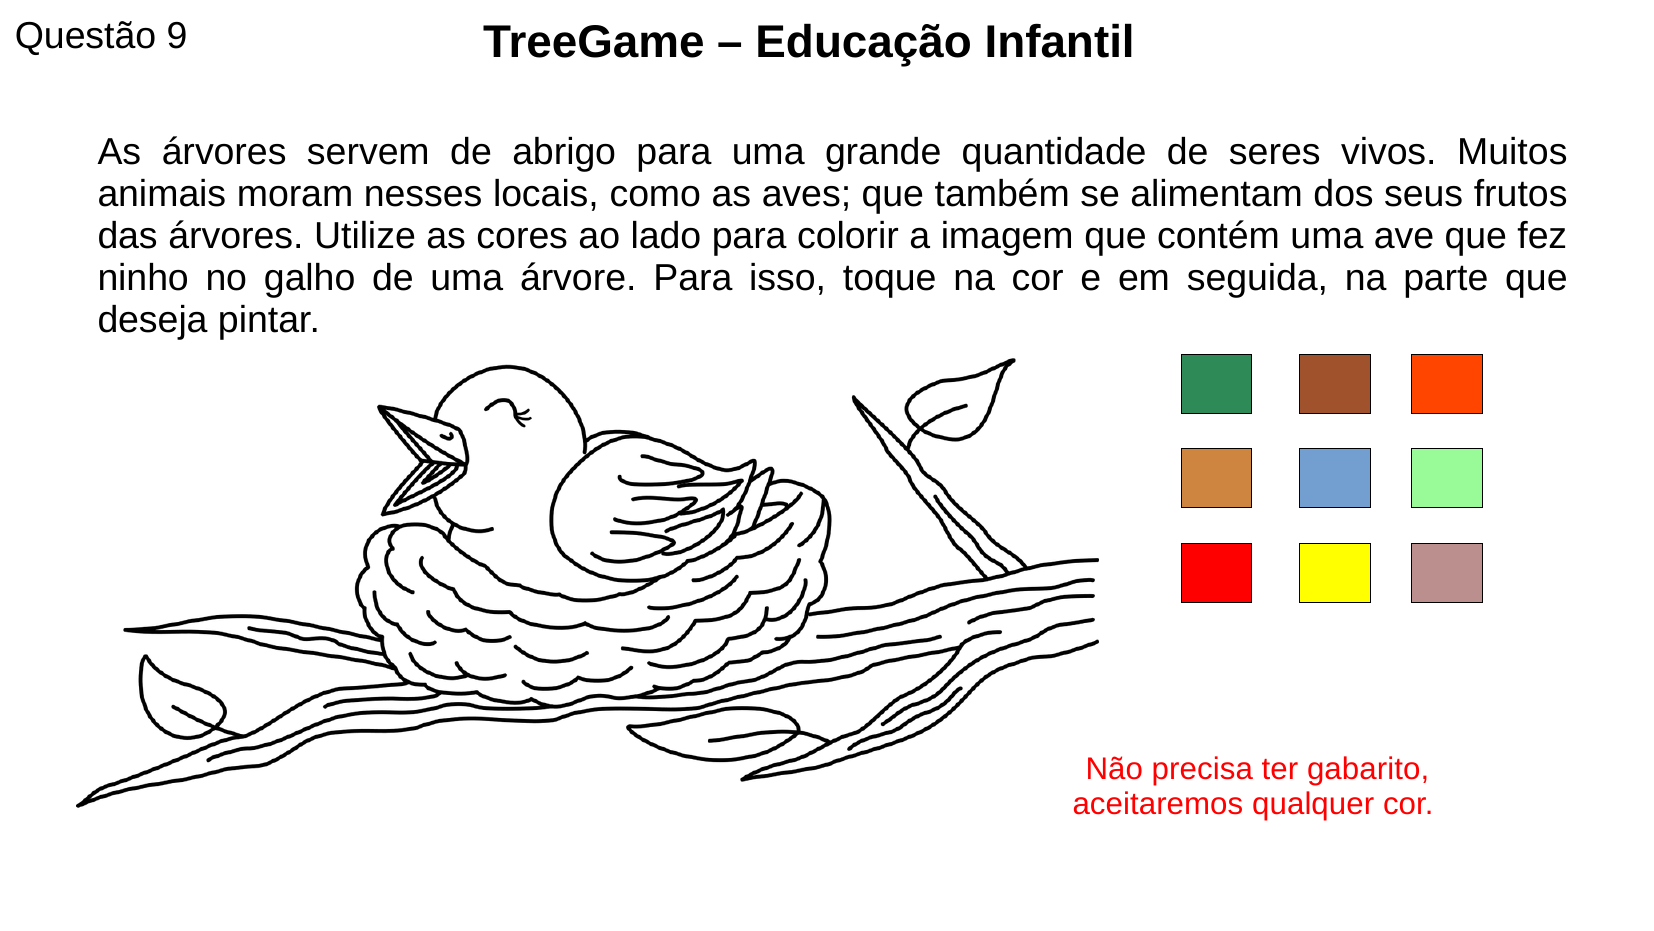

Questão 9
# TreeGame – Educação Infantil
As árvores servem de abrigo para uma grande quantidade de seres vivos. Muitos animais moram nesses locais, como as aves; que também se alimentam dos seus frutos das árvores. Utilize as cores ao lado para colorir a imagem que contém uma ave que fez ninho no galho de uma árvore. Para isso, toque na cor e em seguida, na parte que deseja pintar.
Não precisa ter gabarito, aceitaremos qualquer cor.